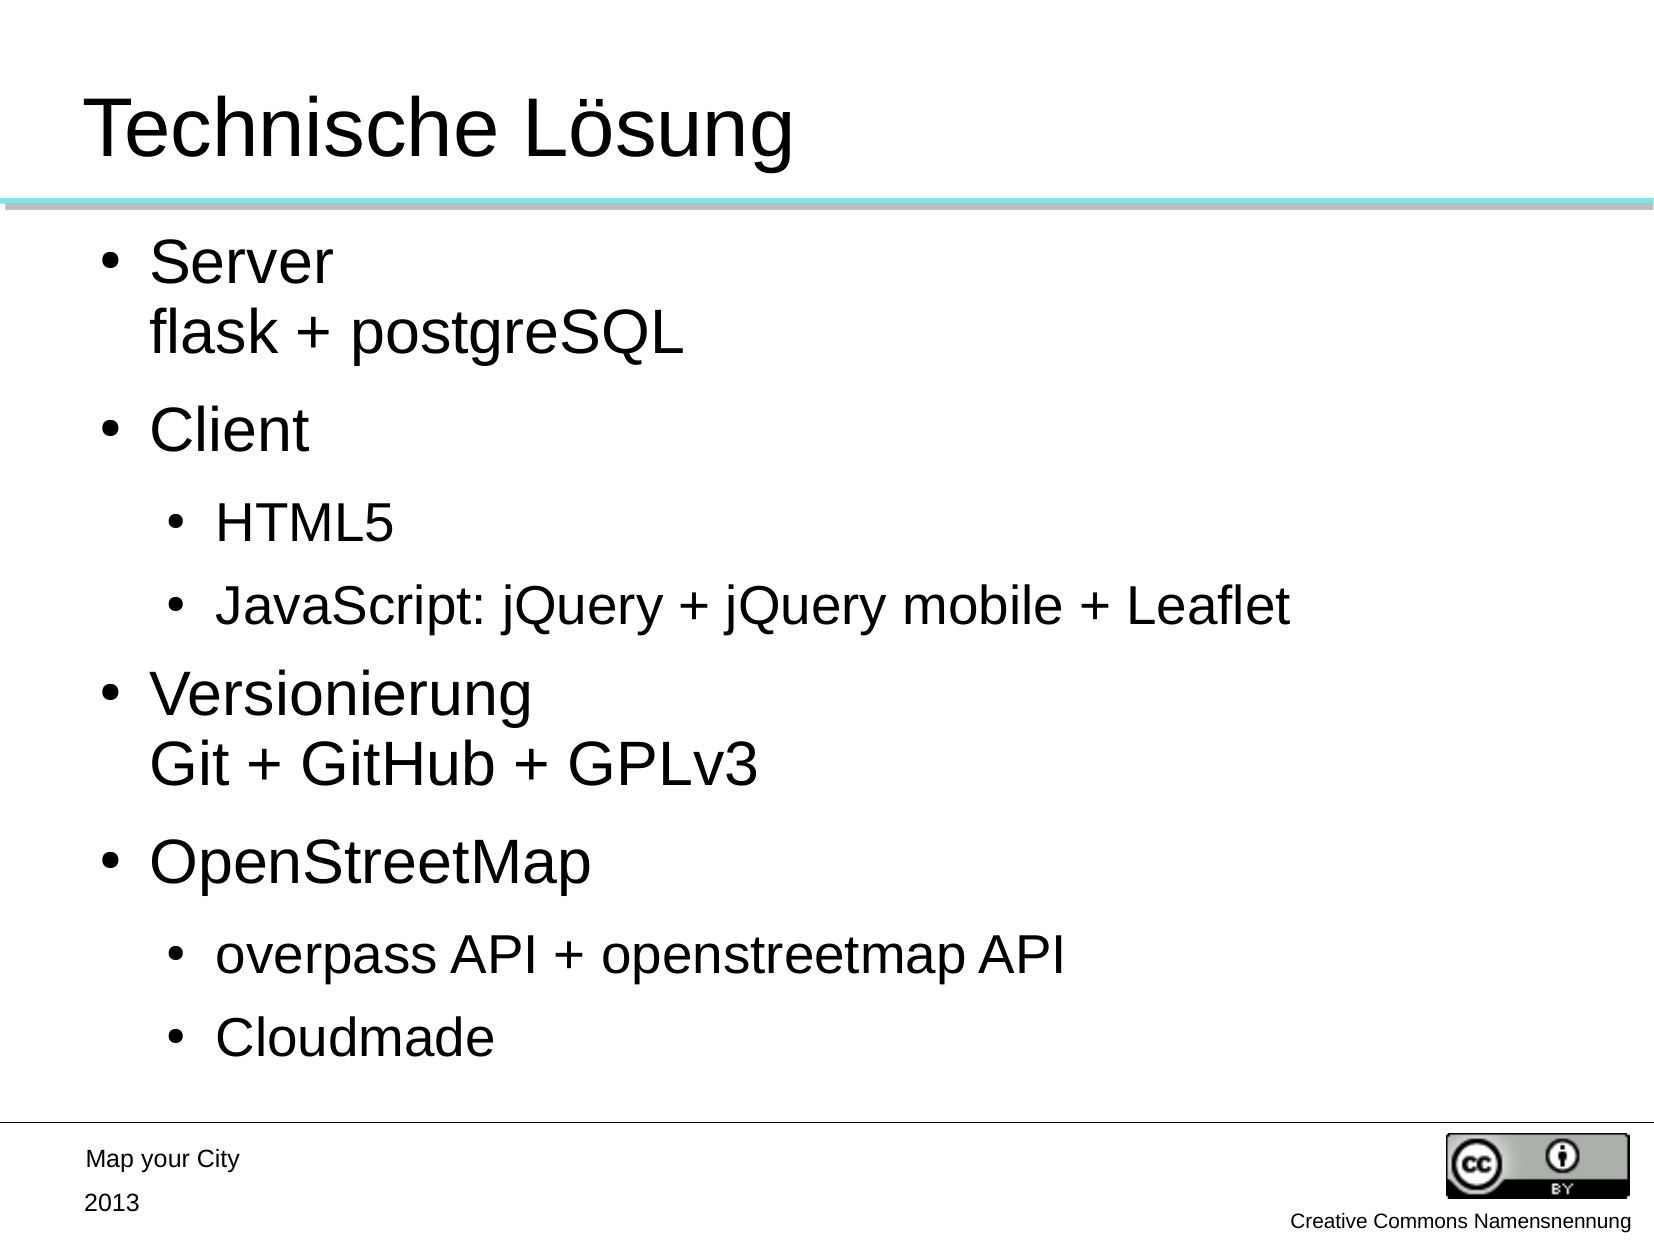

# Technische Lösung
Server
flask + postgreSQL
Client
HTML5
JavaScript: jQuery + jQuery mobile + Leaflet
Versionierung
Git + GitHub + GPLv3
OpenStreetMap
overpass API + openstreetmap API
Cloudmade
Map your City
2013
Creative Commons Namensnennung